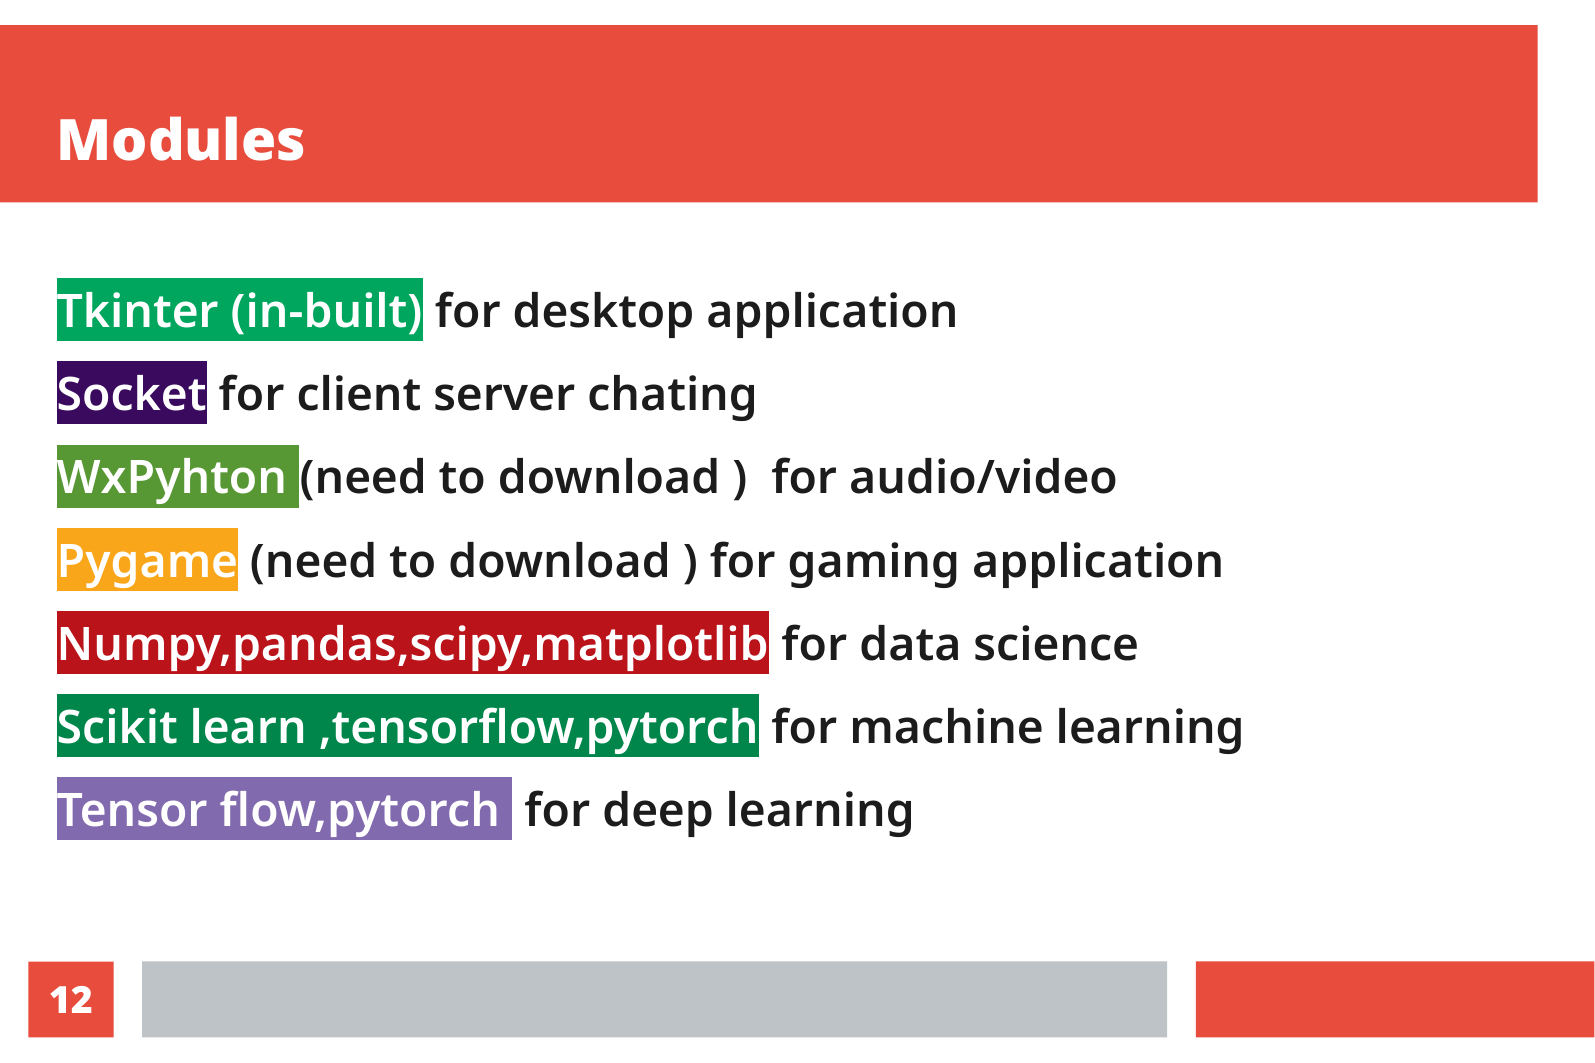

# Modules
Tkinter (in-built) for desktop application
Socket for client server chating
WxPyhton (need to download ) for audio/video
Pygame (need to download ) for gaming application
Numpy,pandas,scipy,matplotlib for data science
Scikit learn ,tensorflow,pytorch for machine learning
Tensor flow,pytorch for deep learning
12